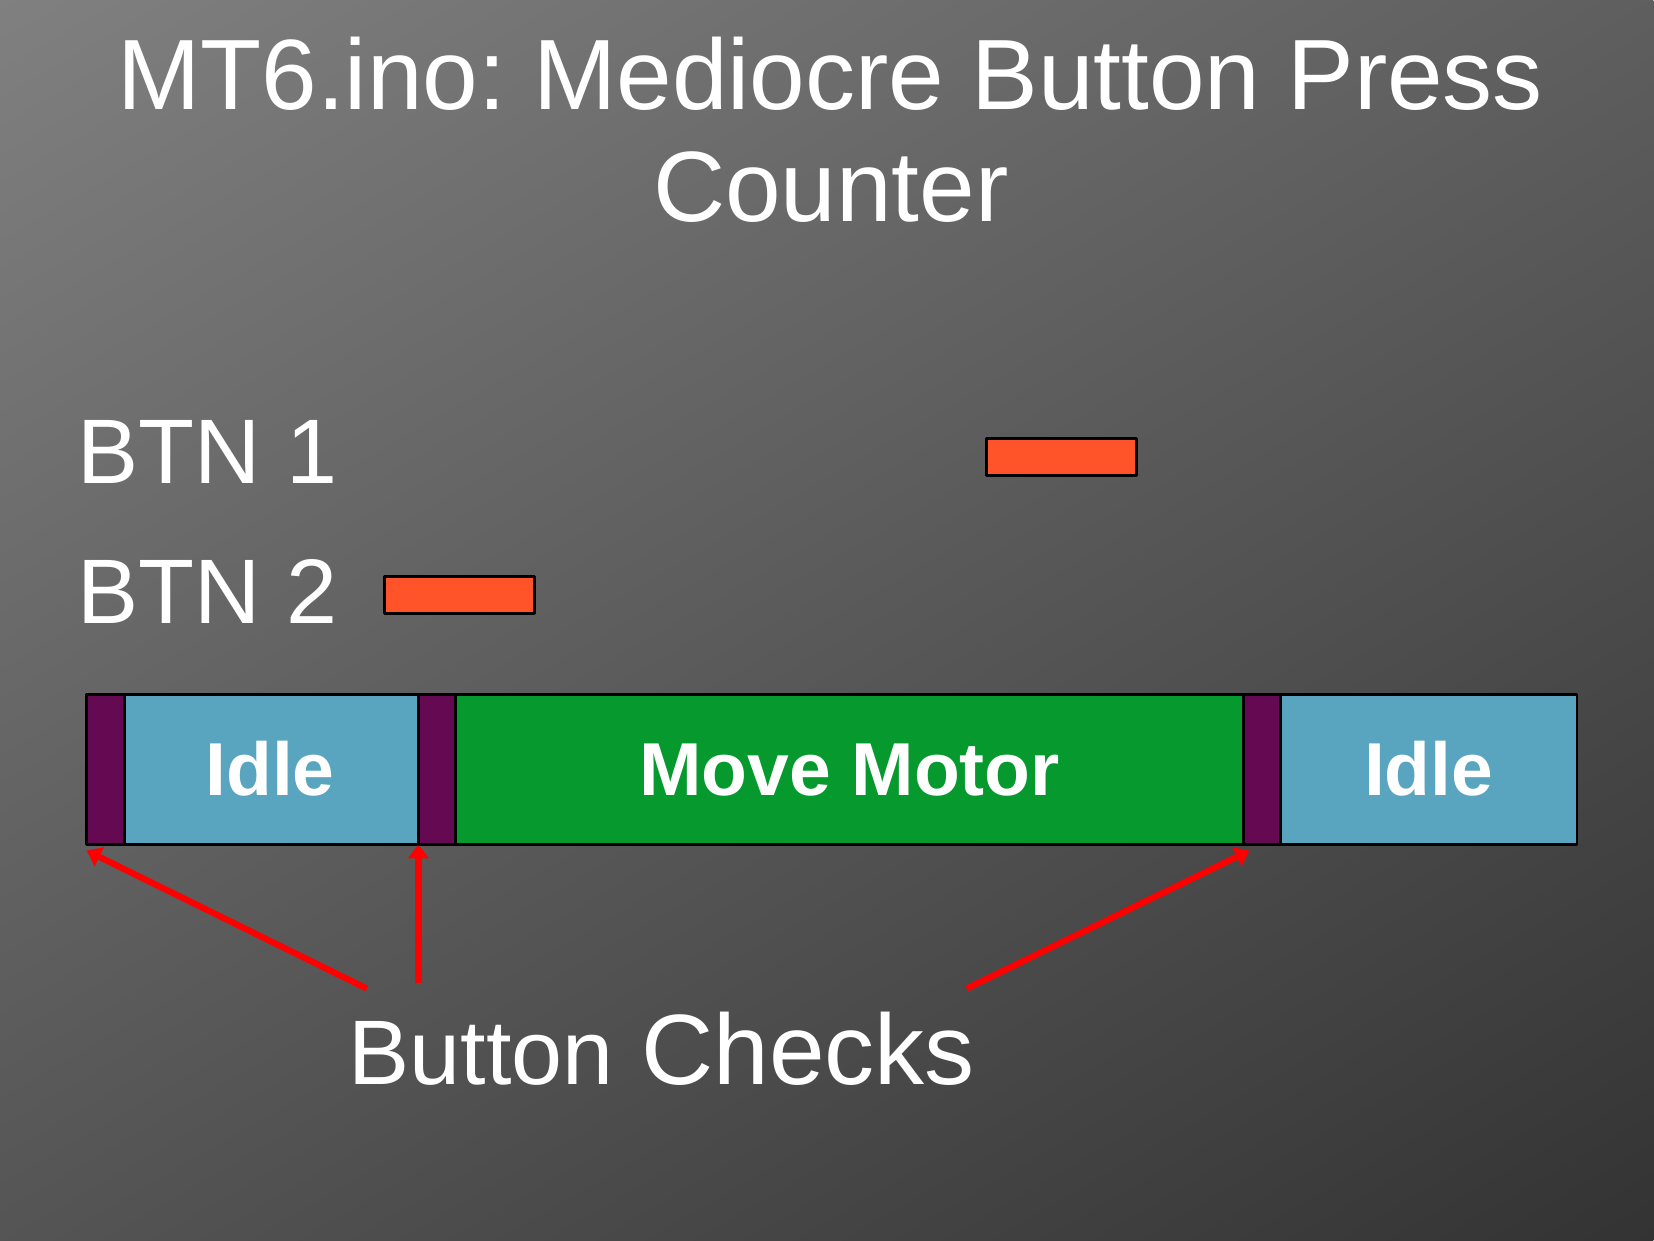

# MT6.ino: Mediocre Button Press Counter
BTN 1
BTN 2
Idle
Move Motor
Idle
Button Checks